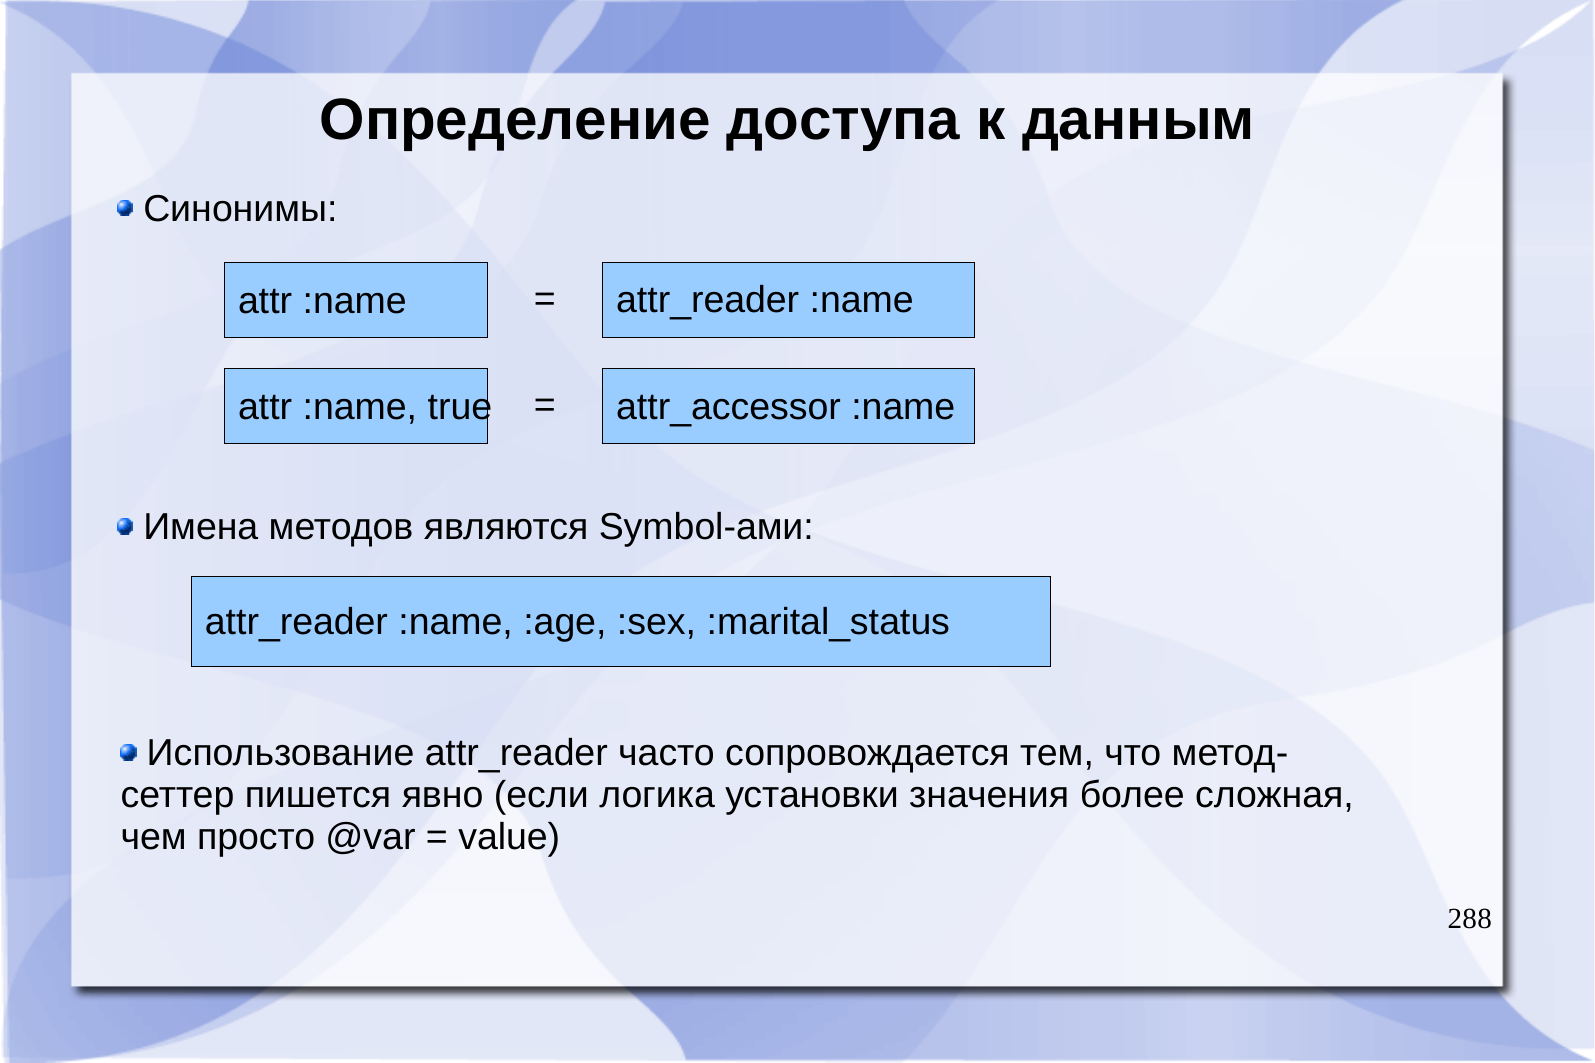

# Определение доступа к данным
 Синонимы:
attr :name
attr_reader :name
=
attr :name, true
attr_accessor :name
=
 Имена методов являются Symbol-ами:
attr_reader :name, :age, :sex, :marital_status
 Использование attr_reader часто сопровождается тем, что метод-сеттер пишется явно (если логика установки значения более сложная, чем просто @var = value)
288